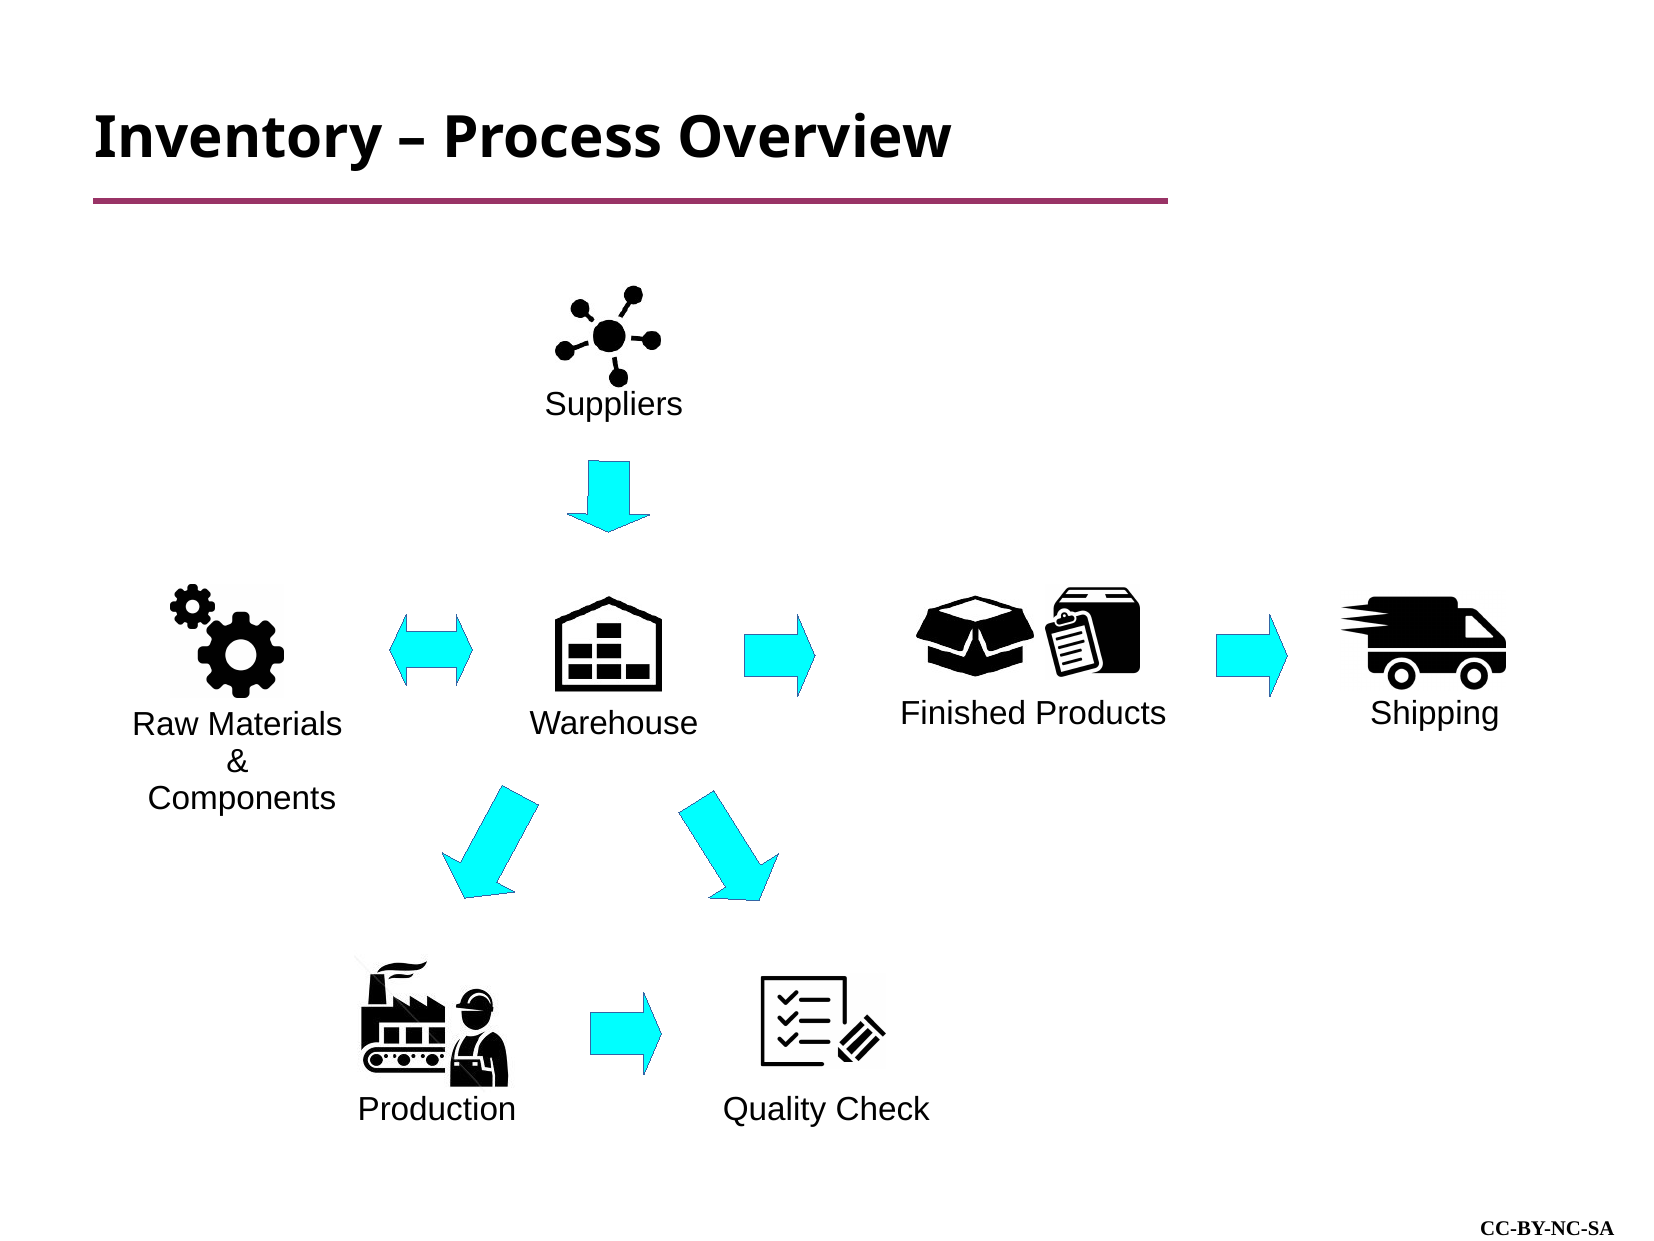

# Inventory – Process Overview
Suppliers
Finished Products
Raw Materials
&
Components
Warehouse
Shipping
Production
Quality Check